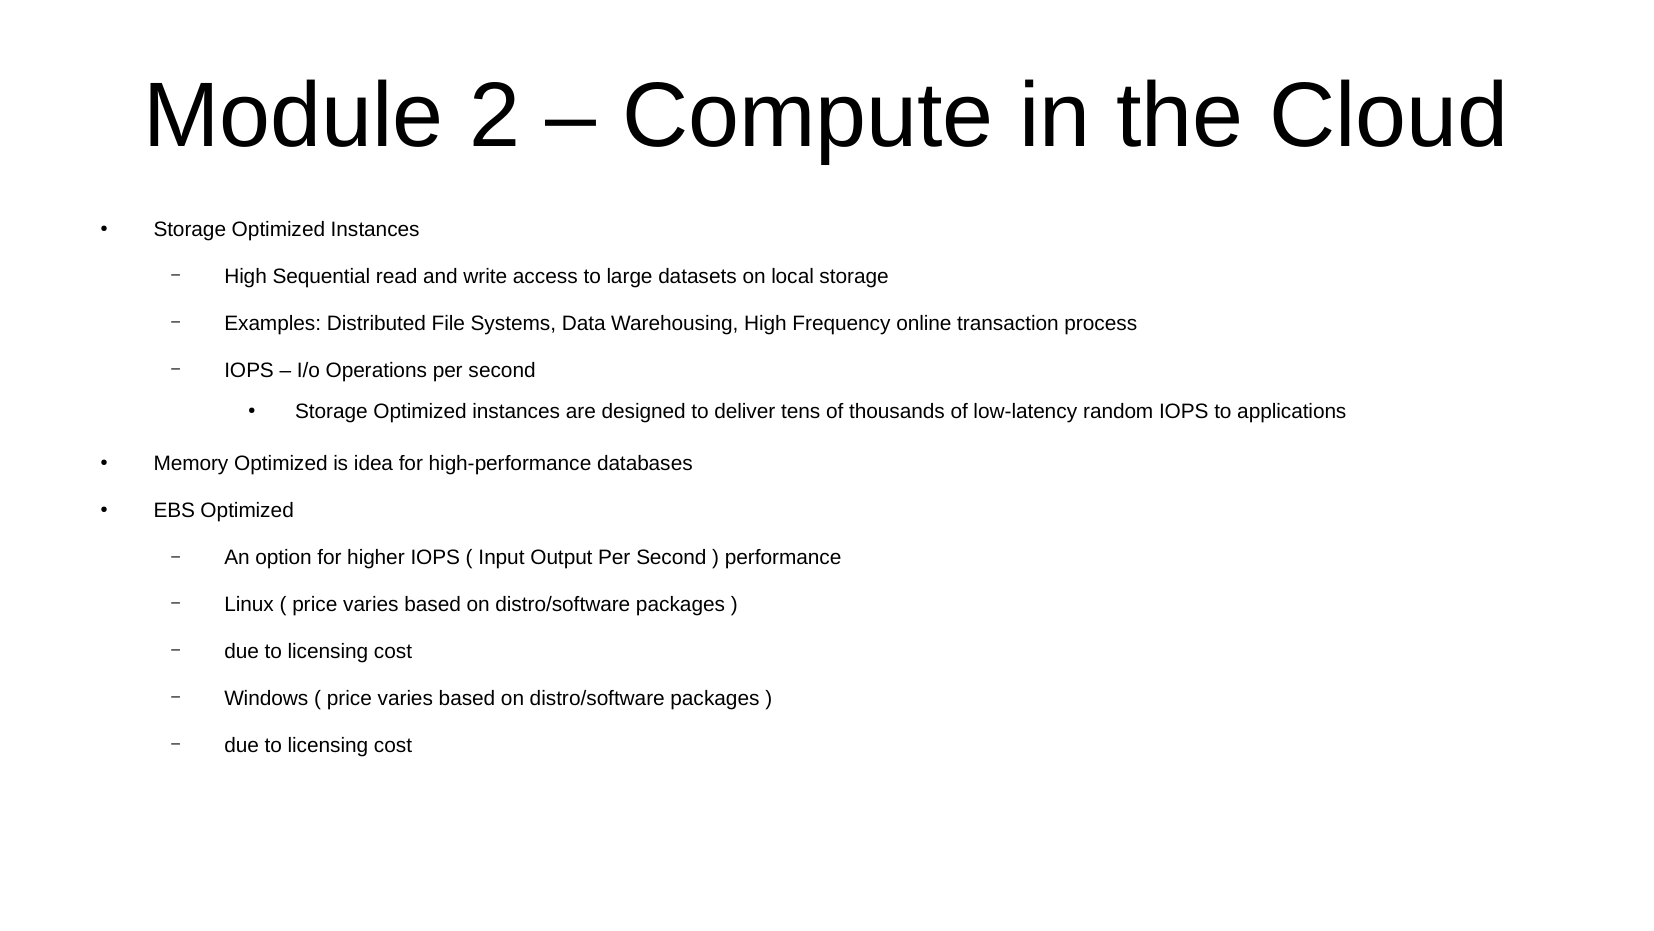

# Module 2 – Compute in the Cloud
Storage Optimized Instances
High Sequential read and write access to large datasets on local storage
Examples: Distributed File Systems, Data Warehousing, High Frequency online transaction process
IOPS – I/o Operations per second
Storage Optimized instances are designed to deliver tens of thousands of low-latency random IOPS to applications
Memory Optimized is idea for high-performance databases
EBS Optimized
An option for higher IOPS ( Input Output Per Second ) performance
Linux ( price varies based on distro/software packages )
due to licensing cost
Windows ( price varies based on distro/software packages )
due to licensing cost